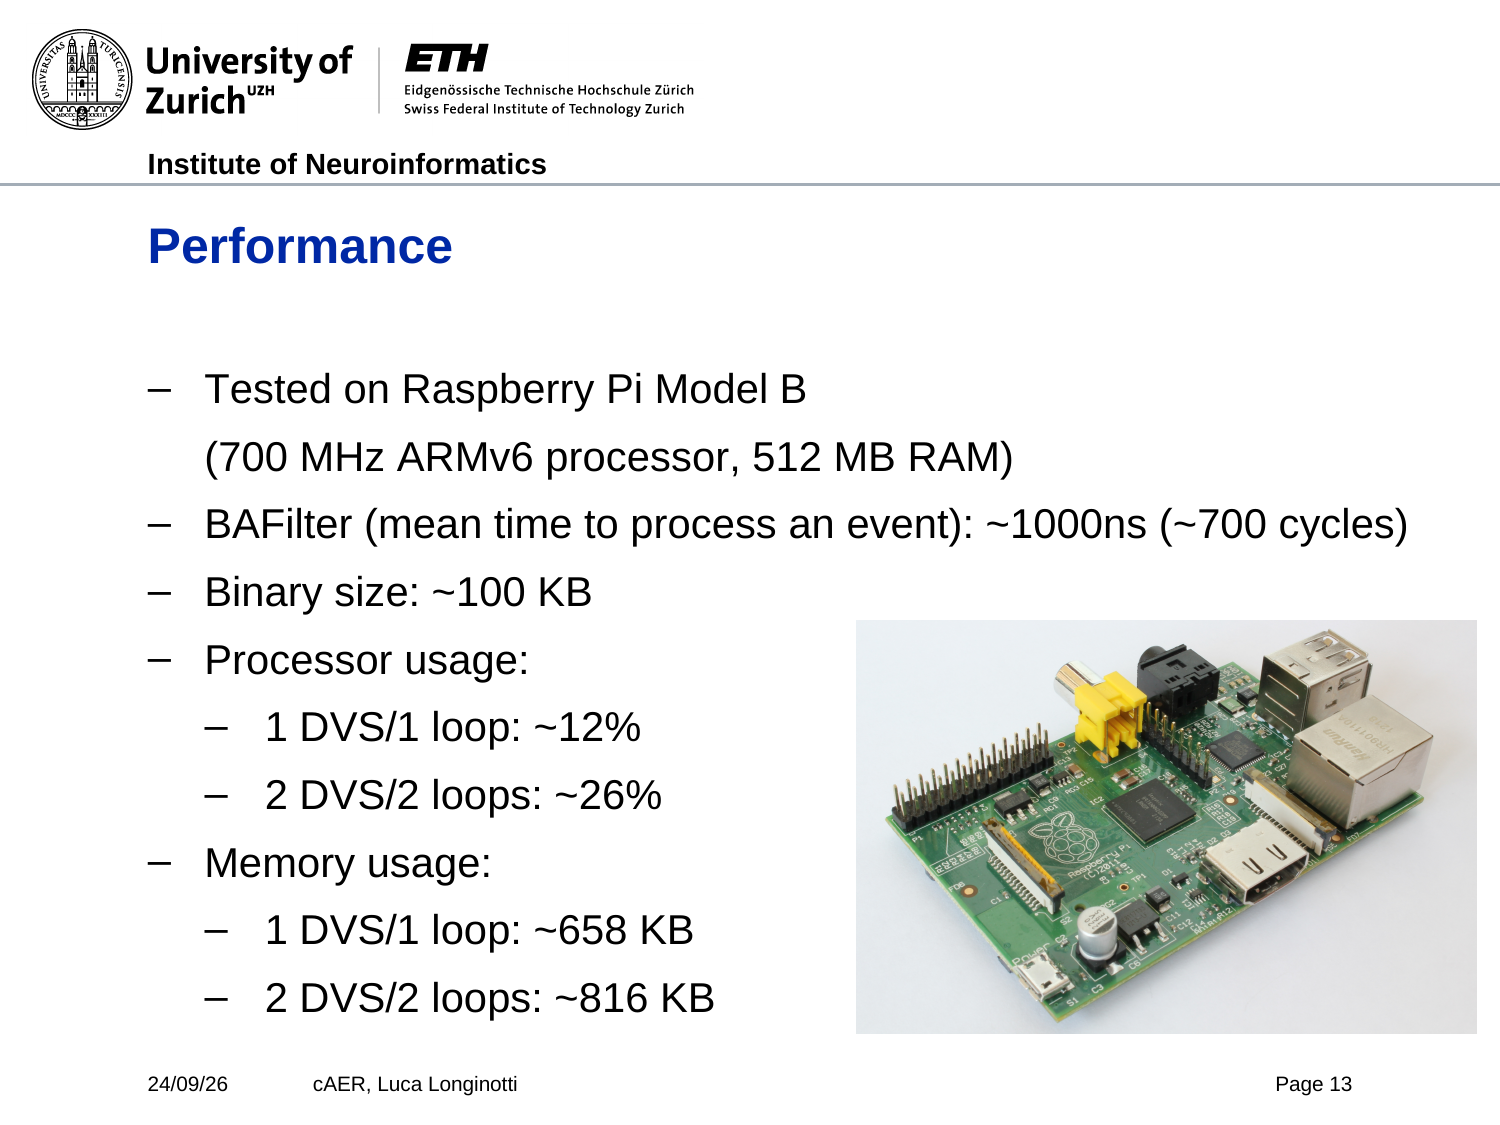

# Performance
Tested on Raspberry Pi Model B
(700 MHz ARMv6 processor, 512 MB RAM)
BAFilter (mean time to process an event): ~1000ns (~700 cycles)
Binary size: ~100 KB
Processor usage:
1 DVS/1 loop: ~12%
2 DVS/2 loops: ~26%
Memory usage:
1 DVS/1 loop: ~658 KB
2 DVS/2 loops: ~816 KB
cAER, Luca Longinotti
13